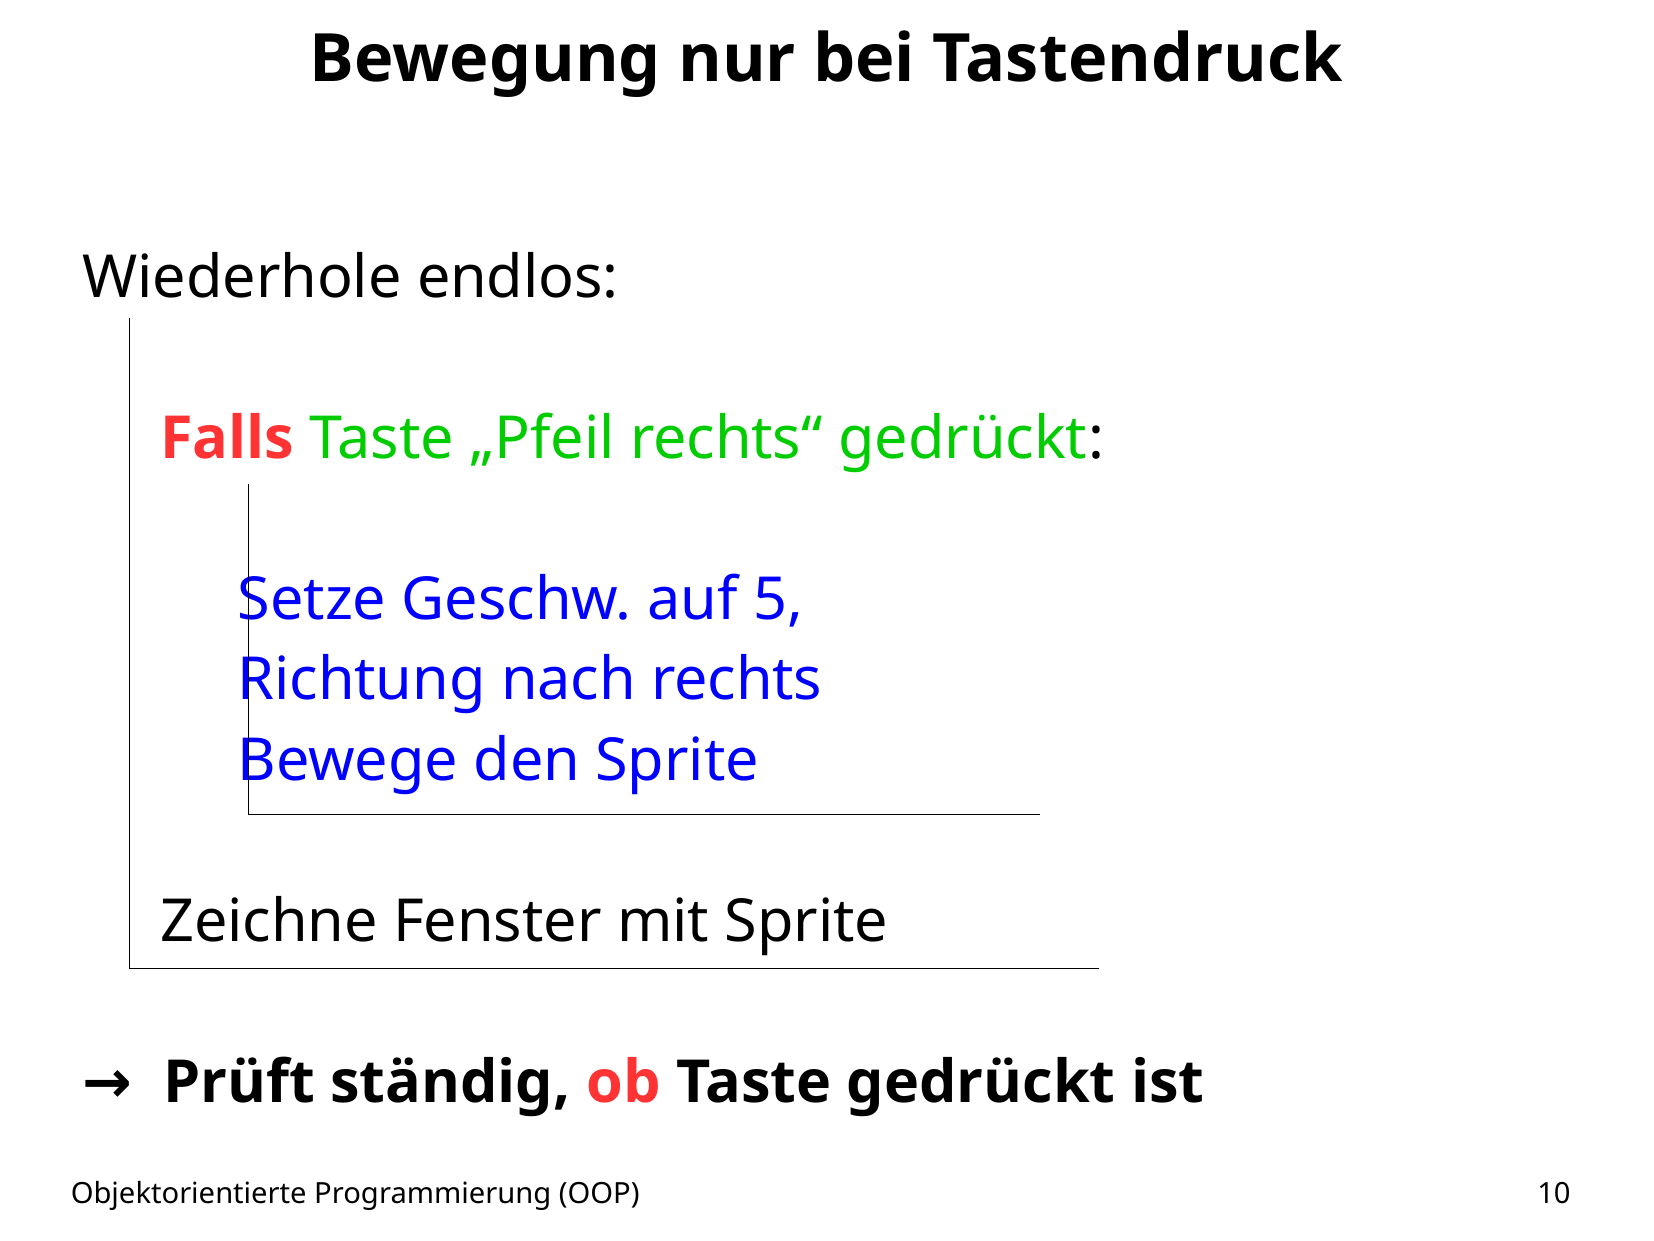

# Bewegung nur bei Tastendruck
Wiederhole endlos:
 Falls Taste „Pfeil rechts“ gedrückt:
 Setze Geschw. auf 5,
 Richtung nach rechts
 Bewege den Sprite
 Zeichne Fenster mit Sprite
→ Prüft ständig, ob Taste gedrückt ist
Objektorientierte Programmierung (OOP)
10